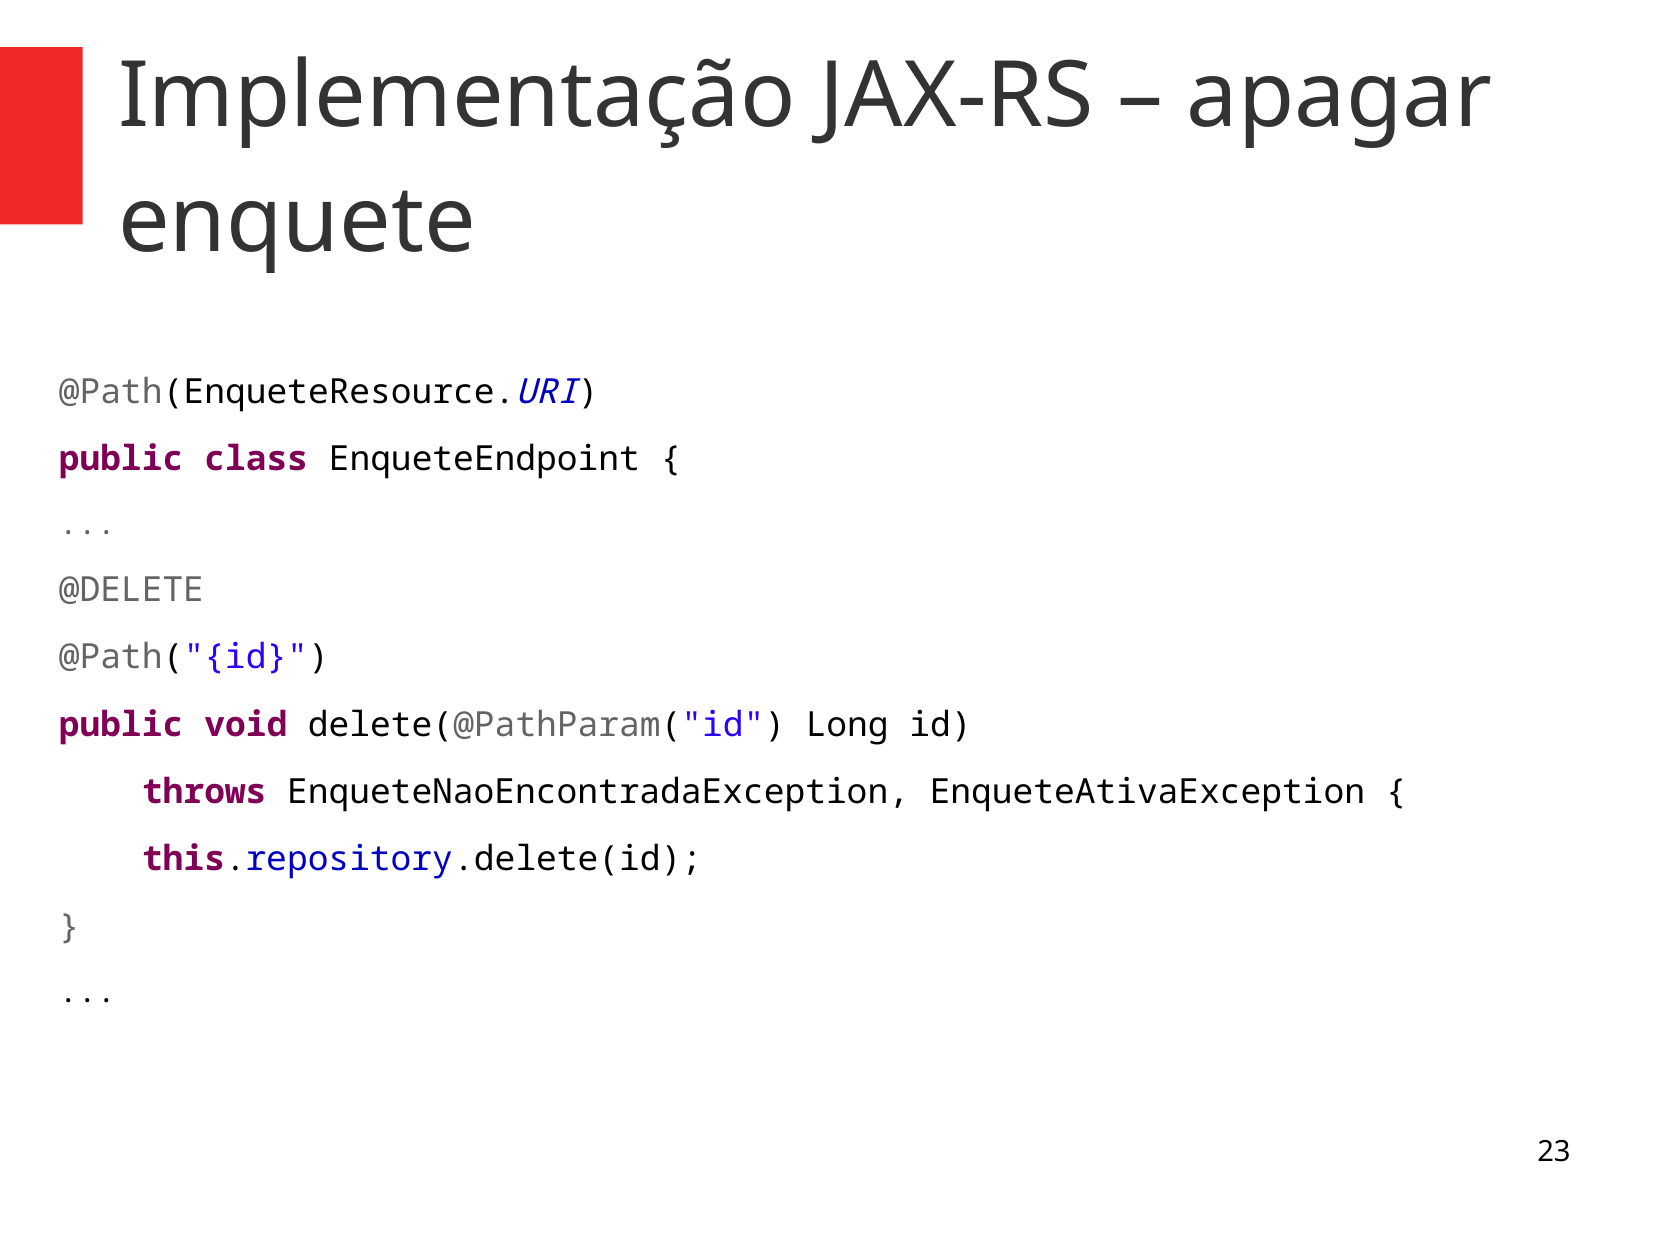

# Implementação JAX-RS – apagar enquete
@Path(EnqueteResource.URI)
public class EnqueteEndpoint {
...
@DELETE
@Path("{id}")
public void delete(@PathParam("id") Long id)
 throws EnqueteNaoEncontradaException, EnqueteAtivaException {
 this.repository.delete(id);
}
...
23